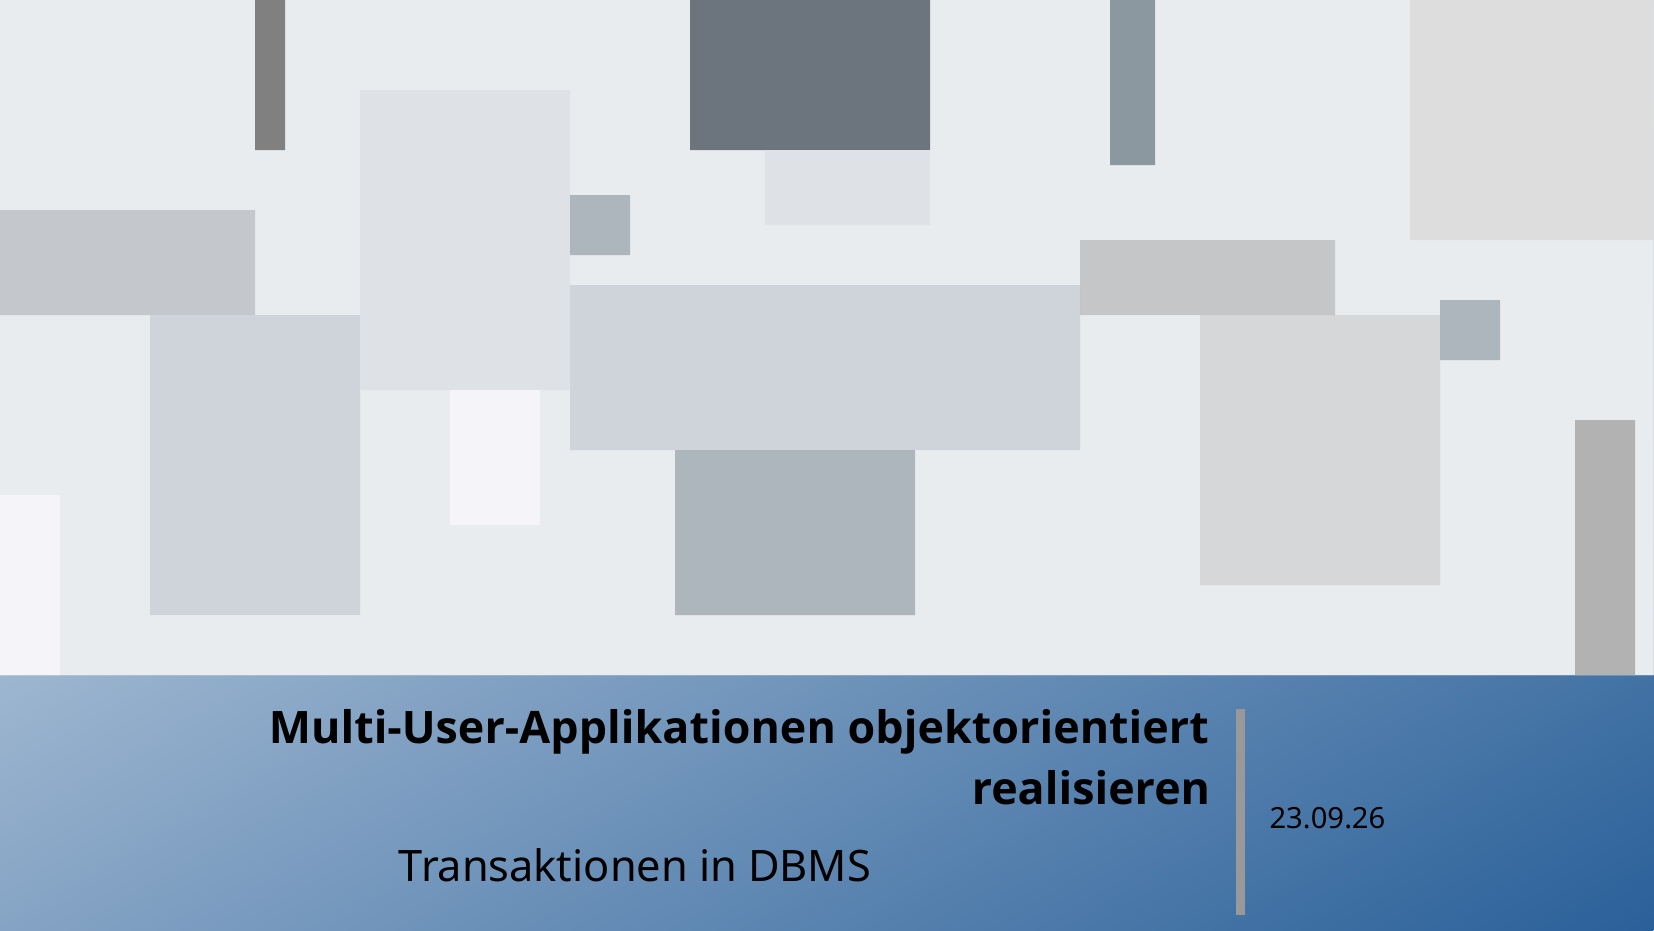

# Multi-User-Applikationen objektorientiert realisieren
Transaktionen in DBMS